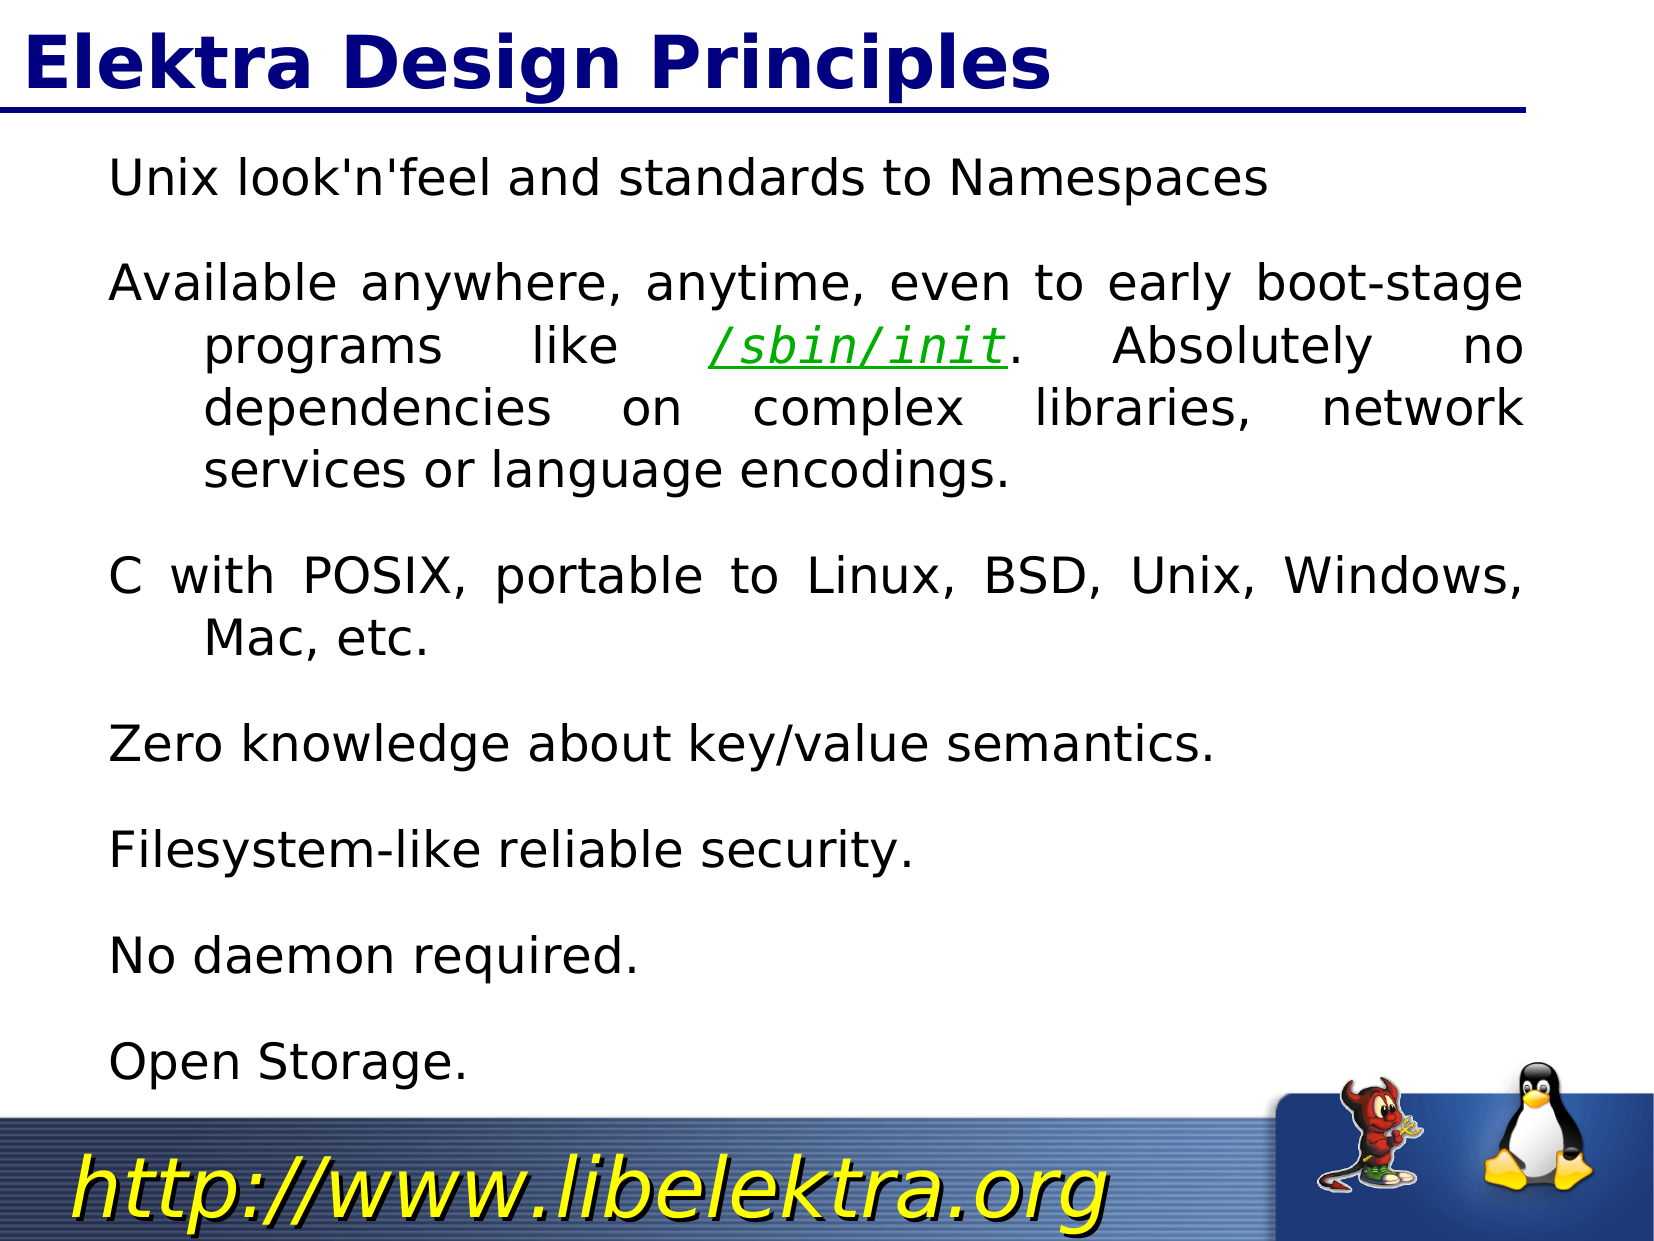

Elektra Design Principles
# Unix look'n'feel and standards to Namespaces
Available anywhere, anytime, even to early boot-stage programs like /sbin/init. Absolutely no dependencies on complex libraries, network services or language encodings.
C with POSIX, portable to Linux, BSD, Unix, Windows, Mac, etc.
Zero knowledge about key/value semantics.
Filesystem-like reliable security.
No daemon required.
Open Storage.